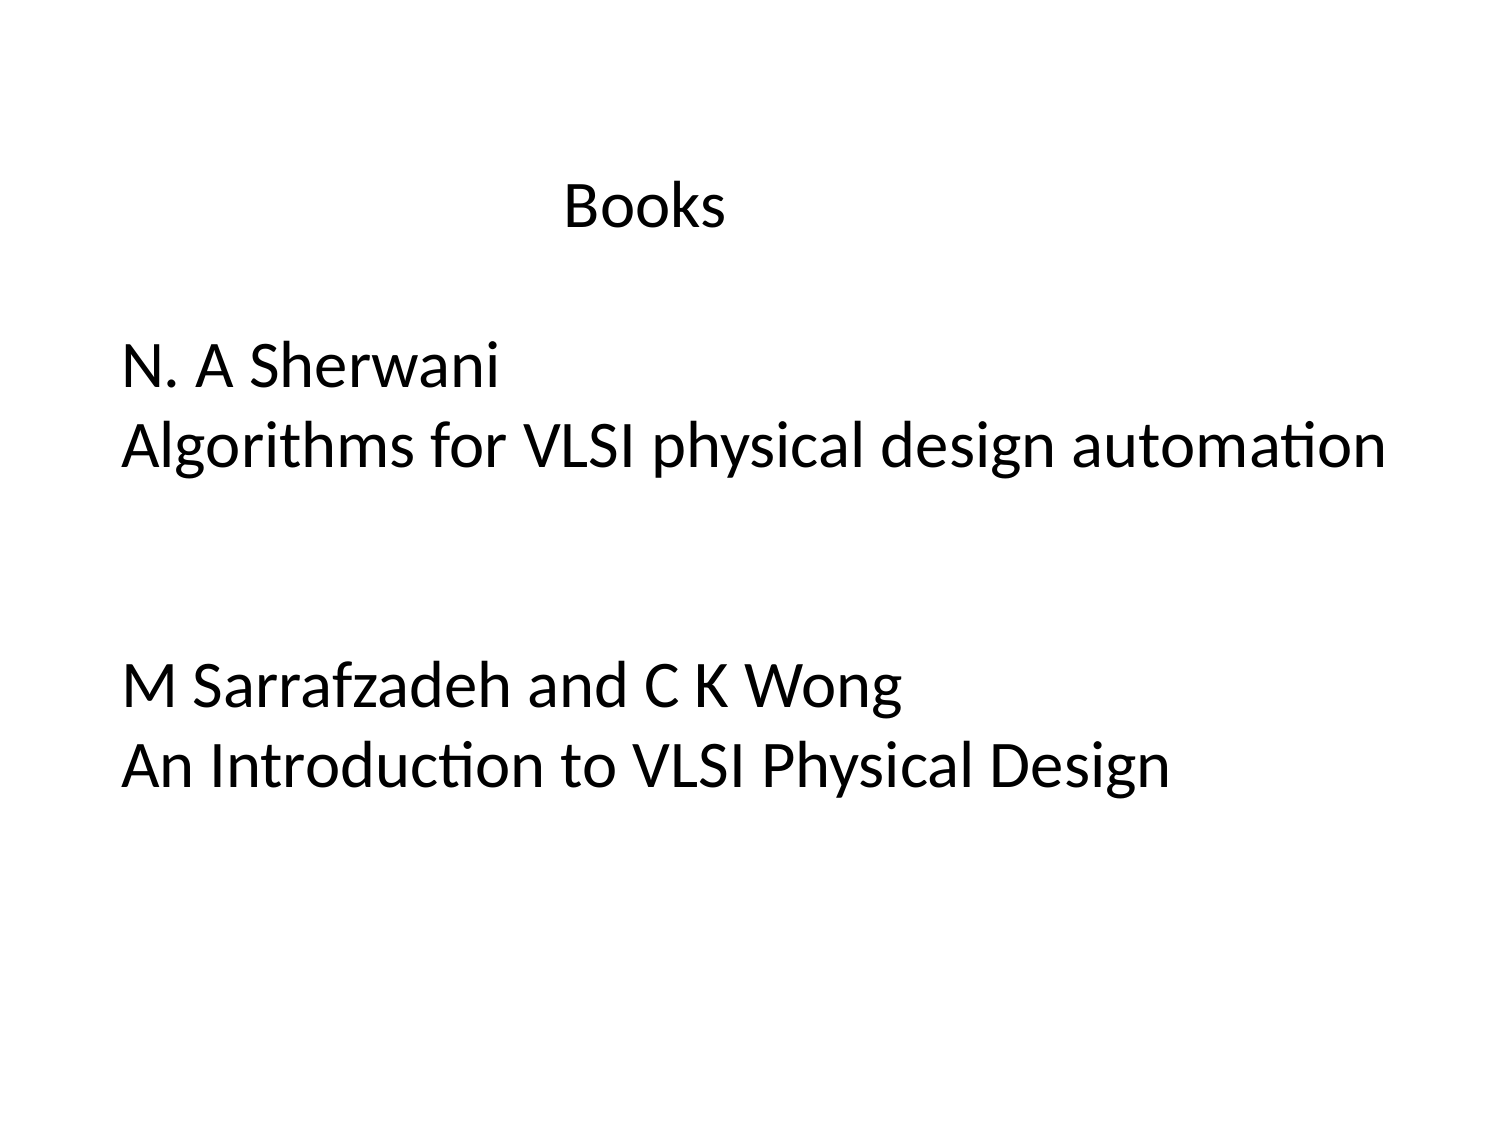

Books
N. A Sherwani
Algorithms for VLSI physical design automation
M Sarrafzadeh and C K Wong
An Introduction to VLSI Physical Design